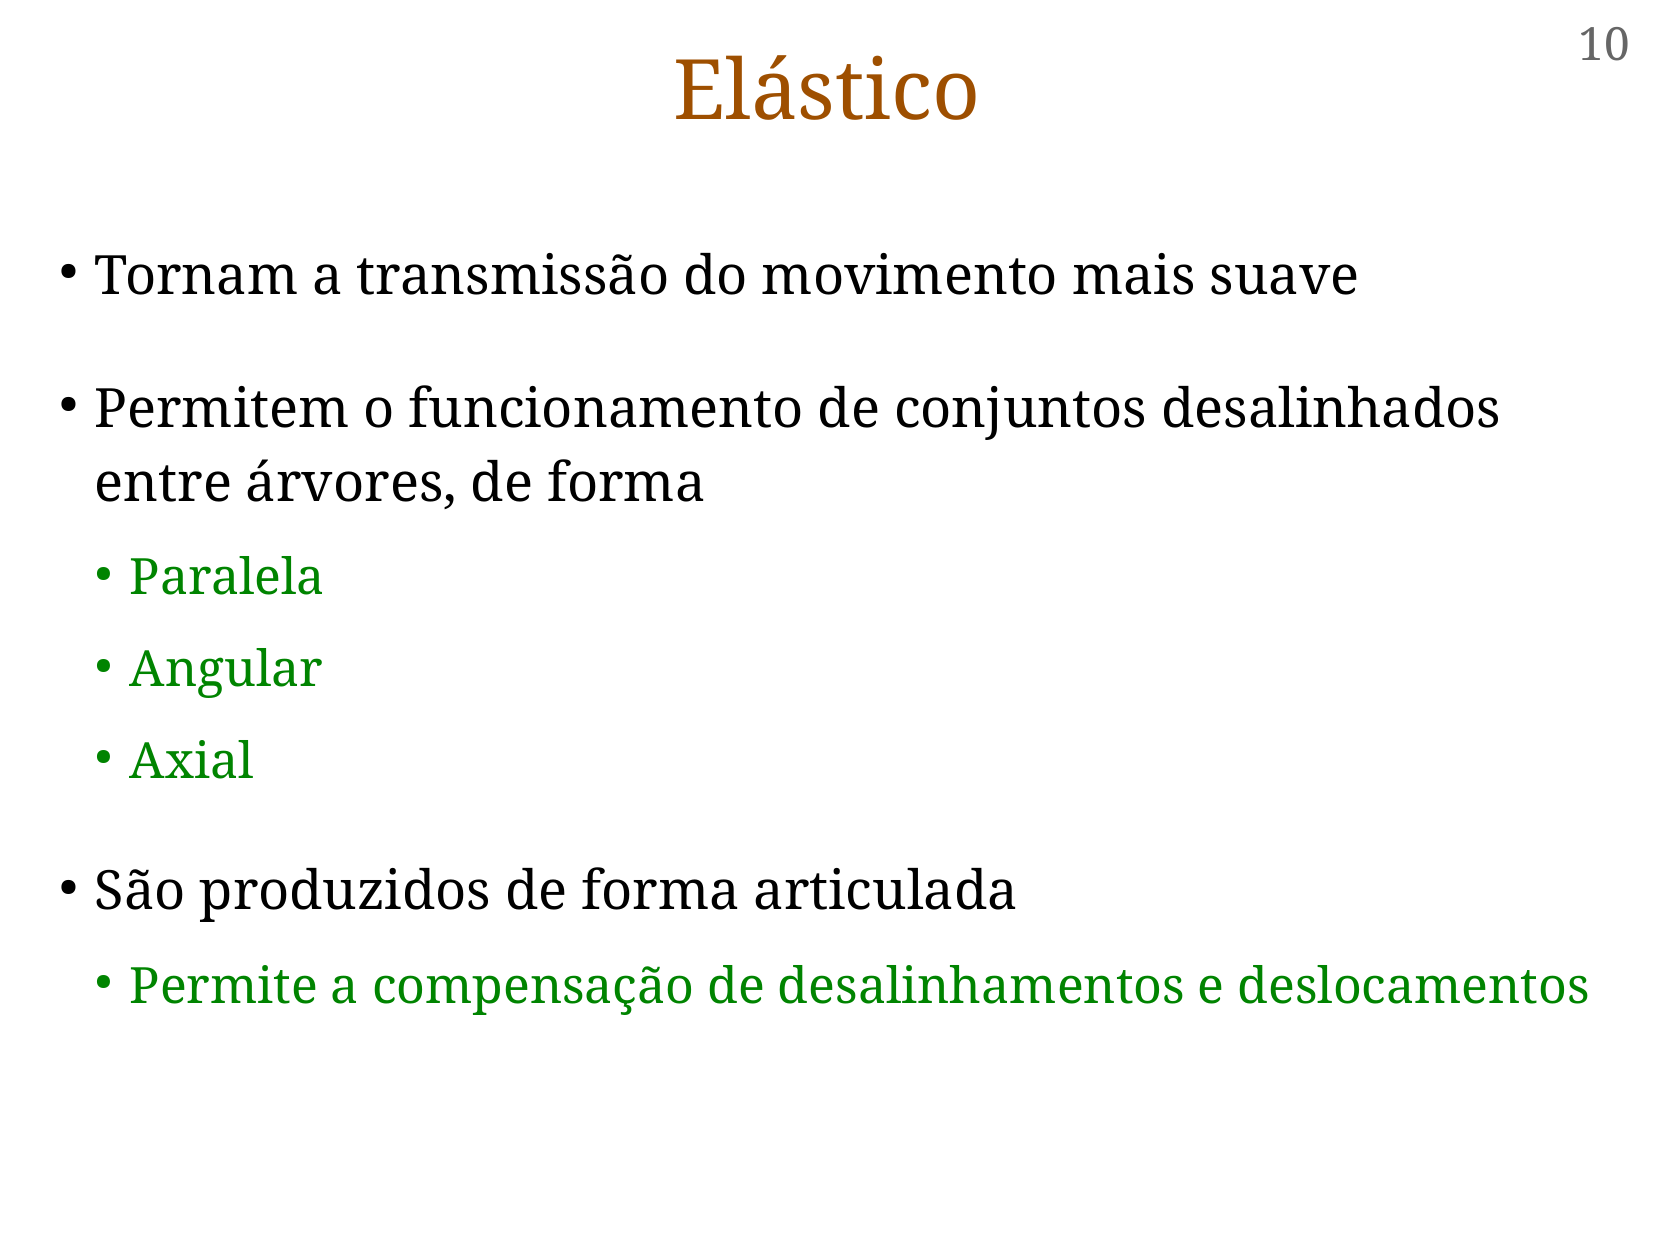

10
# Elástico
Tornam a transmissão do movimento mais suave
Permitem o funcionamento de conjuntos desalinhados entre árvores, de forma
Paralela
Angular
Axial
São produzidos de forma articulada
Permite a compensação de desalinhamentos e deslocamentos